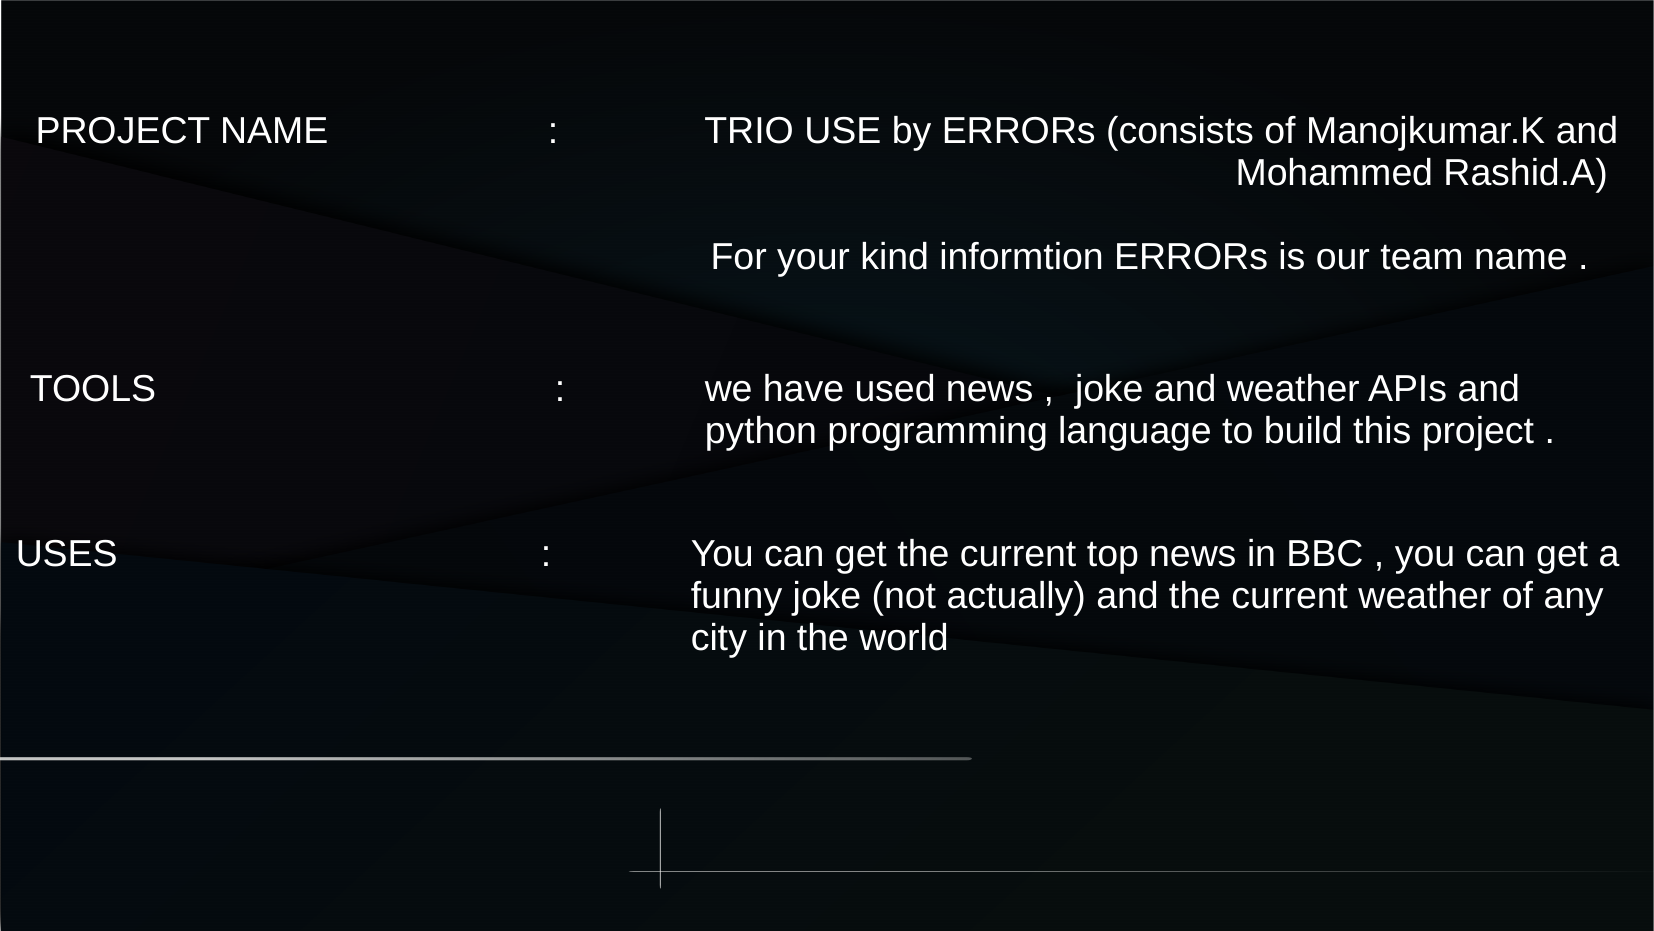

PROJECT NAME : TRIO USE by ERRORs (consists of Manojkumar.K and 																Mohammed Rashid.A)
									For your kind informtion ERRORs is our team name .
TOOLS						:		we have used news , joke and weather APIs and 										python programming language to build this project .
USES						:		You can get the current top news in BBC , you can get a 									funny joke (not actually) and the current weather of any 									city in the world